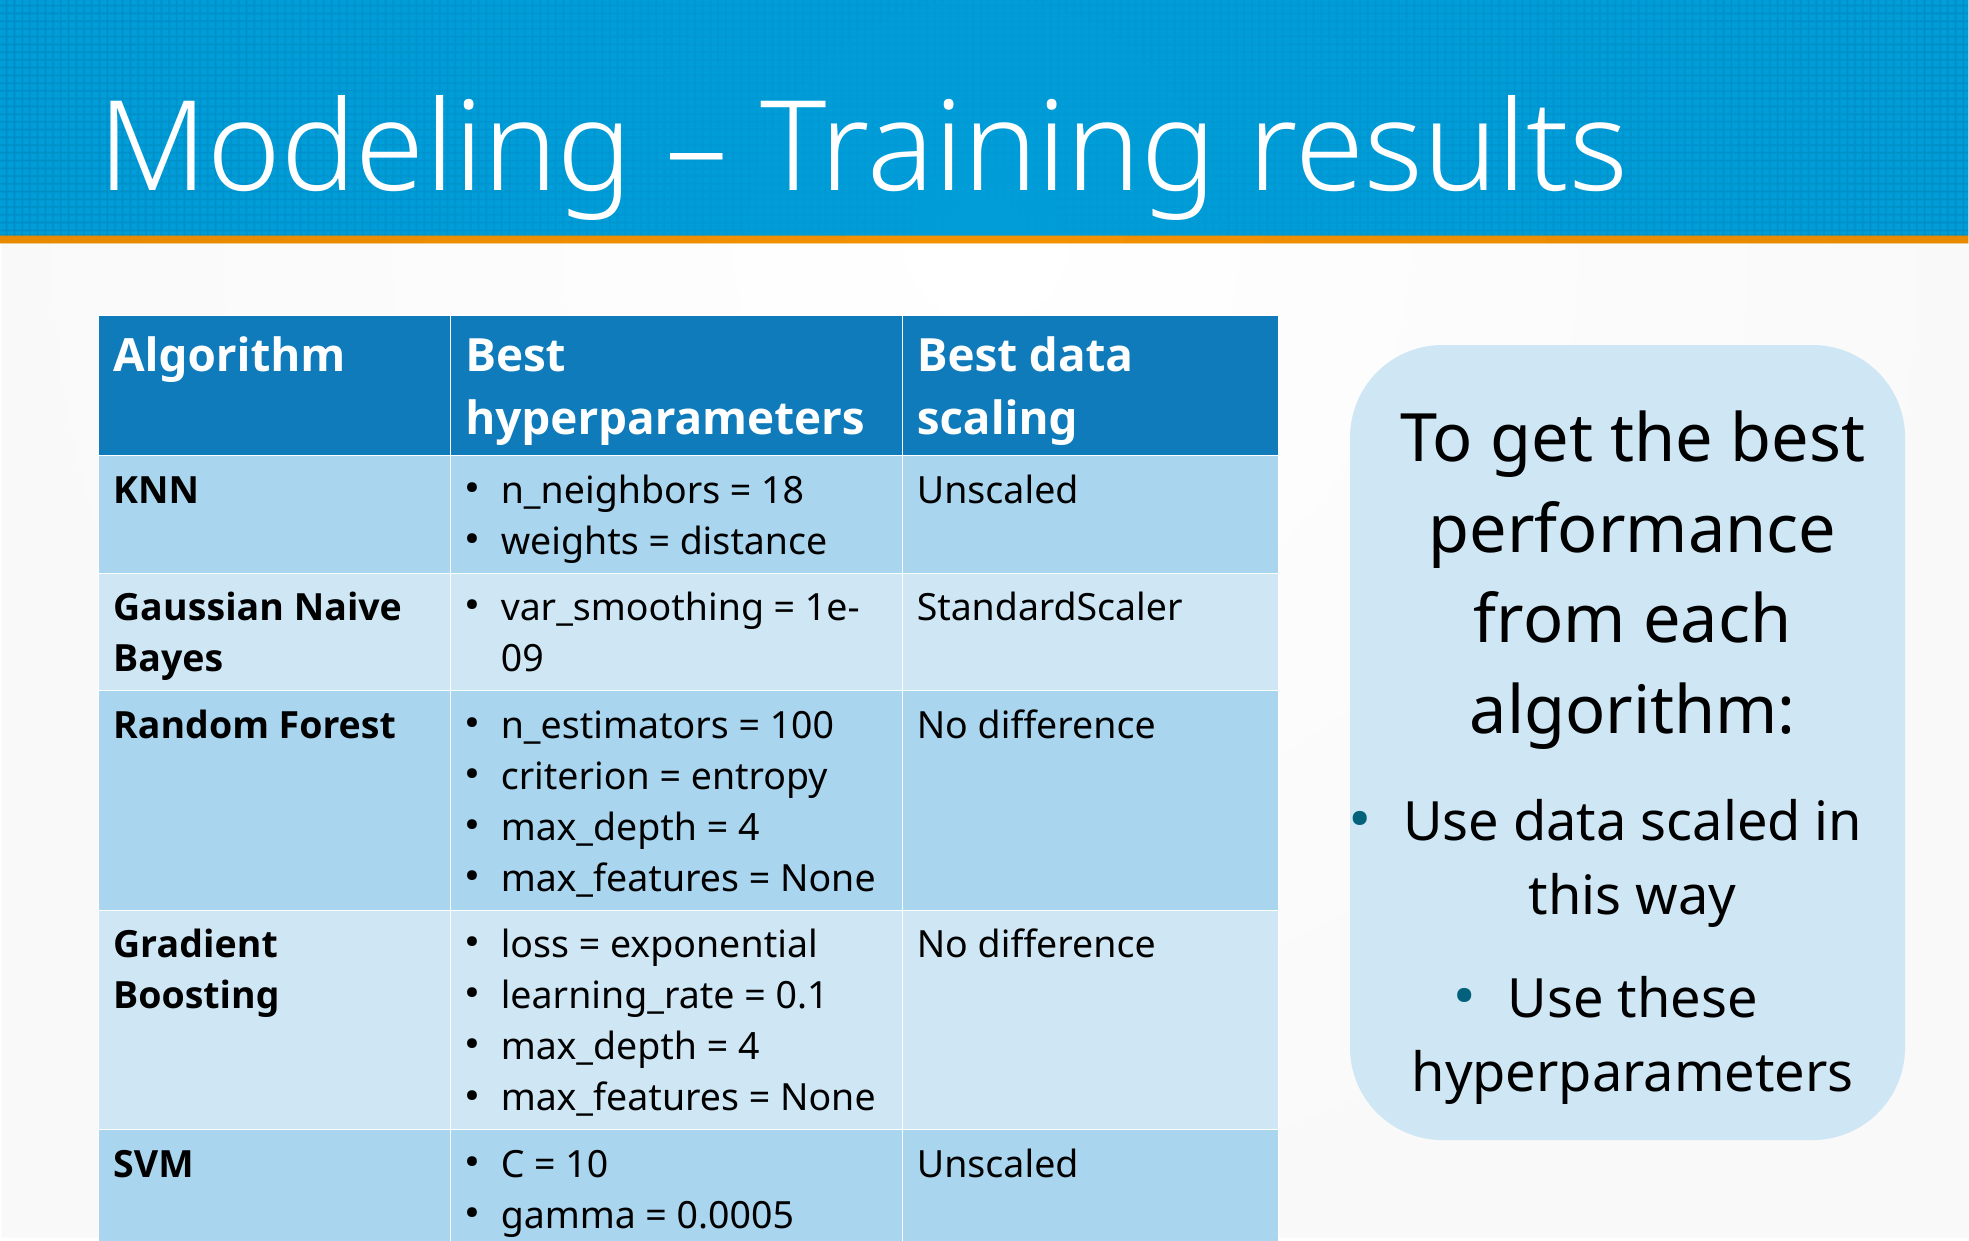

# Modeling – Training results
| Algorithm | Best hyperparameters | Best data scaling |
| --- | --- | --- |
| KNN | n\_neighbors = 18 weights = distance | Unscaled |
| Gaussian Naive Bayes | var\_smoothing = 1e-09 | StandardScaler |
| Random Forest | n\_estimators = 100 criterion = entropy max\_depth = 4 max\_features = None | No difference |
| Gradient Boosting | loss = exponential learning\_rate = 0.1 max\_depth = 4 max\_features = None | No difference |
| SVM | C = 10 gamma = 0.0005 | Unscaled |
To get the best performance from each algorithm:
Use data scaled in this way
Use these hyperparameters